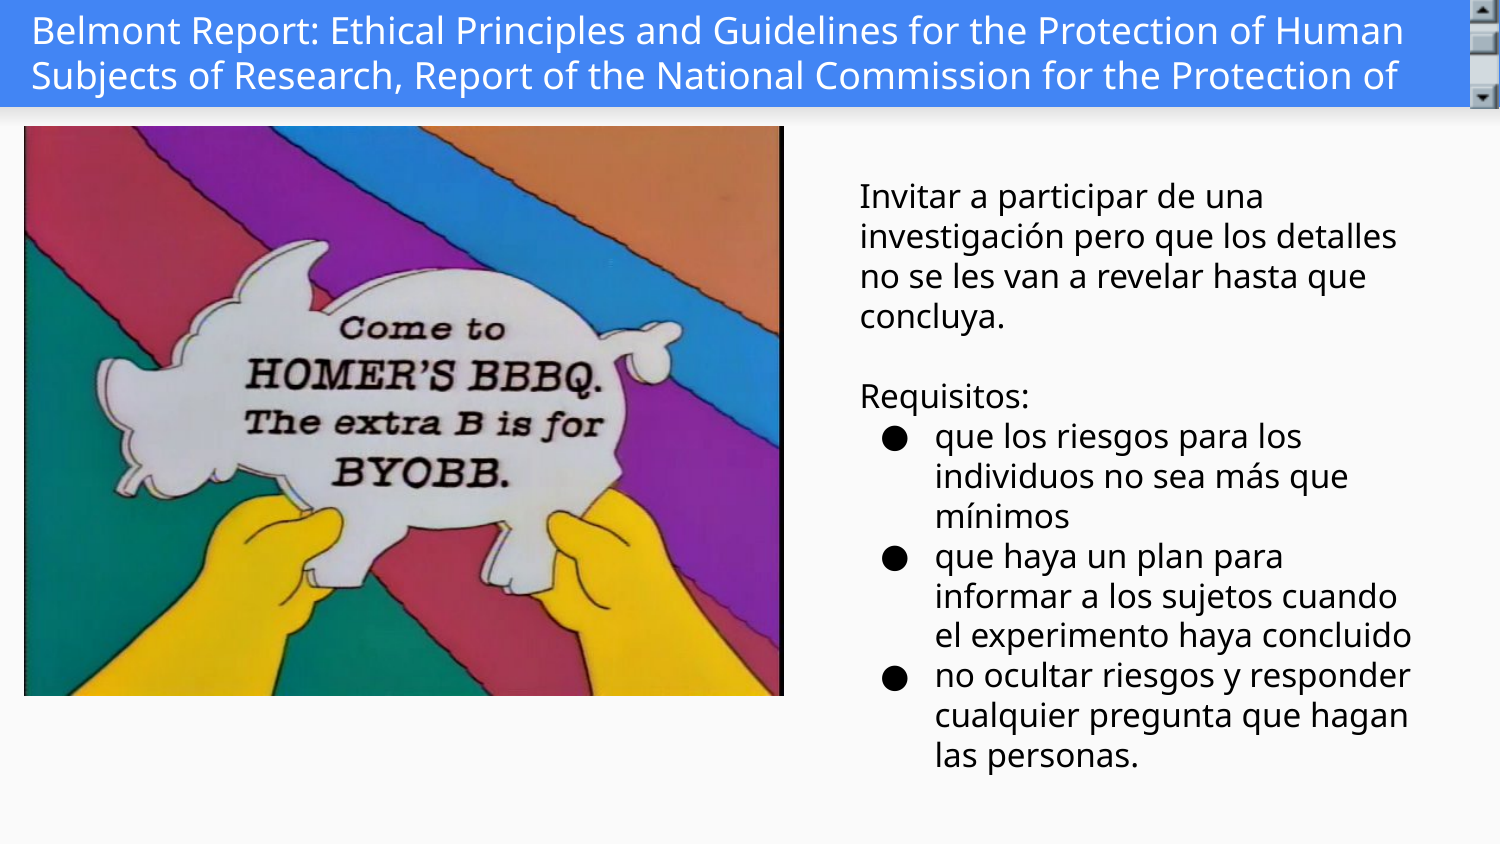

# Belmont Report: Ethical Principles and Guidelines for the Protection of Human Subjects of Research, Report of the National Commission for the Protection of
Invitar a participar de una investigación pero que los detalles no se les van a revelar hasta que concluya.
Requisitos:
que los riesgos para los individuos no sea más que mínimos
que haya un plan para informar a los sujetos cuando el experimento haya concluido
no ocultar riesgos y responder cualquier pregunta que hagan las personas.